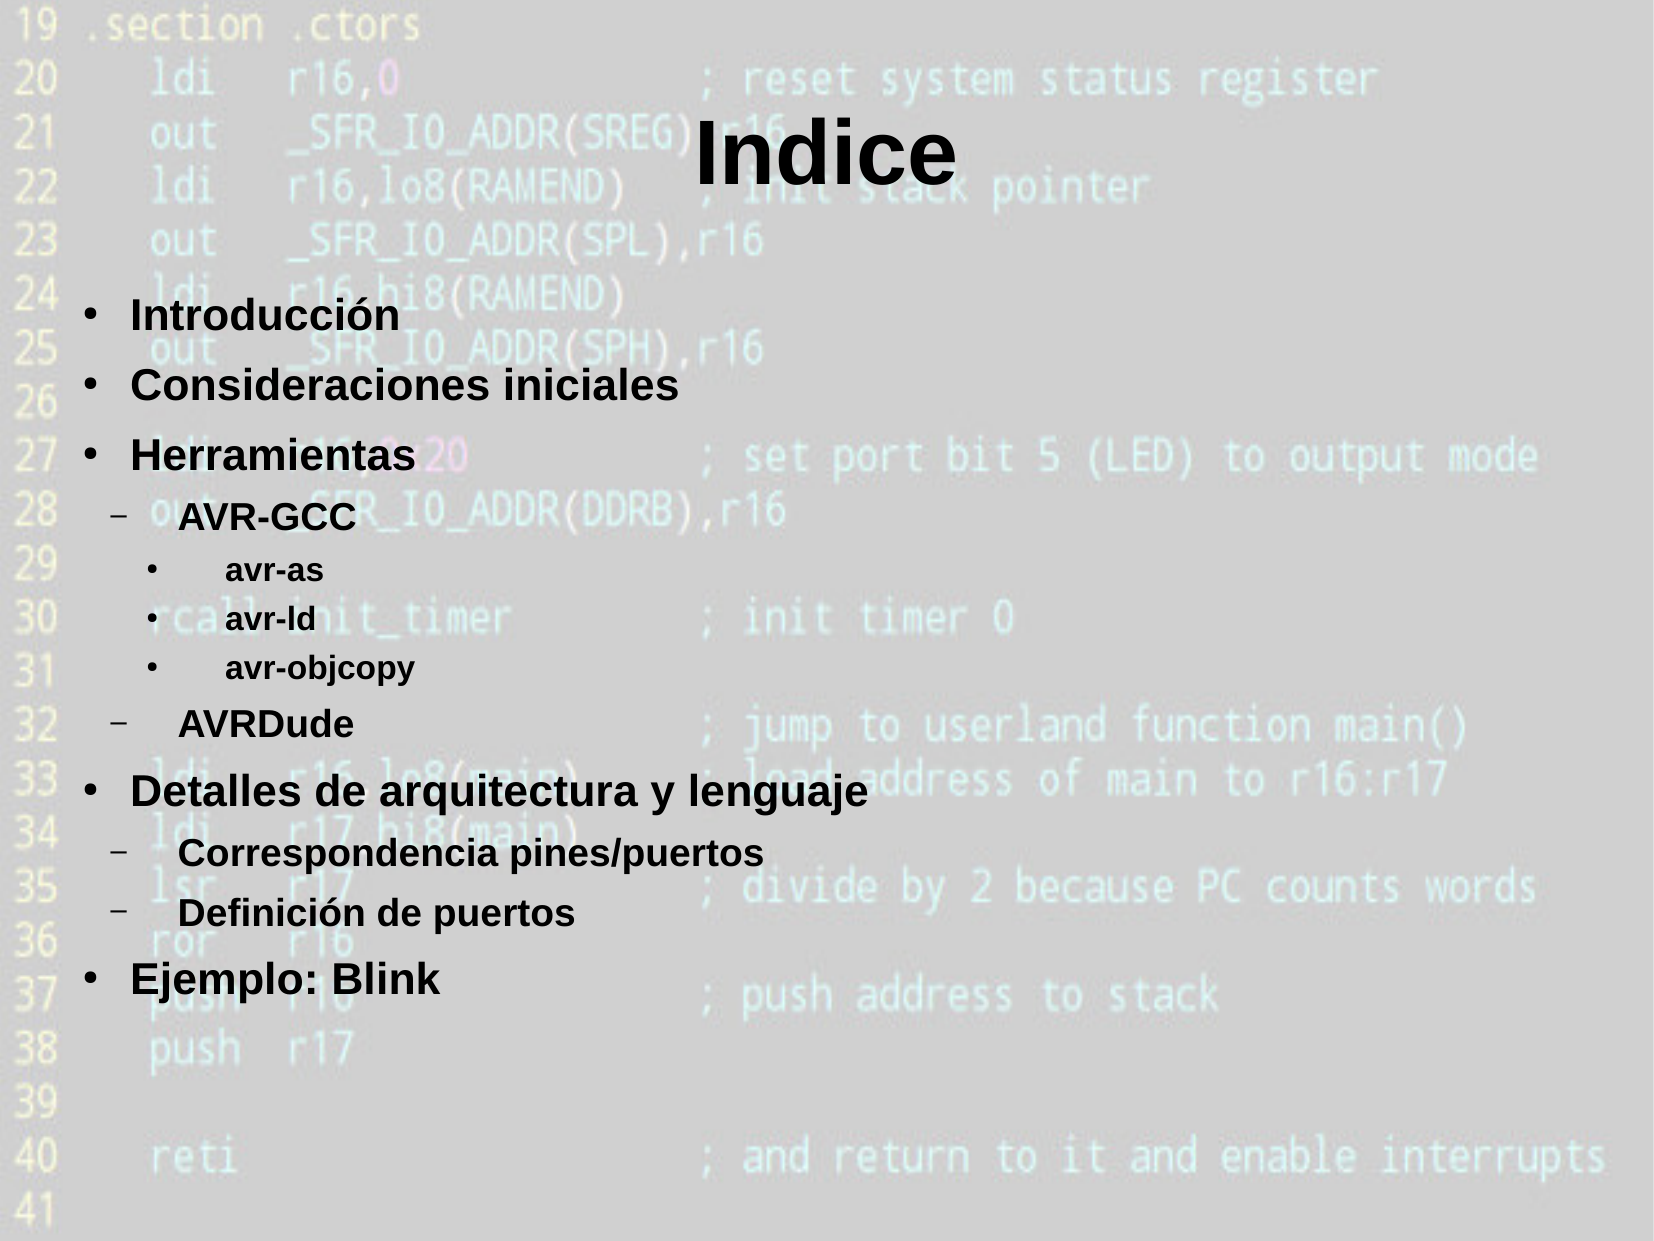

# Indice
Introducción
Consideraciones iniciales
Herramientas
AVR-GCC
avr-as
avr-ld
avr-objcopy
AVRDude
Detalles de arquitectura y lenguaje
Correspondencia pines/puertos
Definición de puertos
Ejemplo: Blink